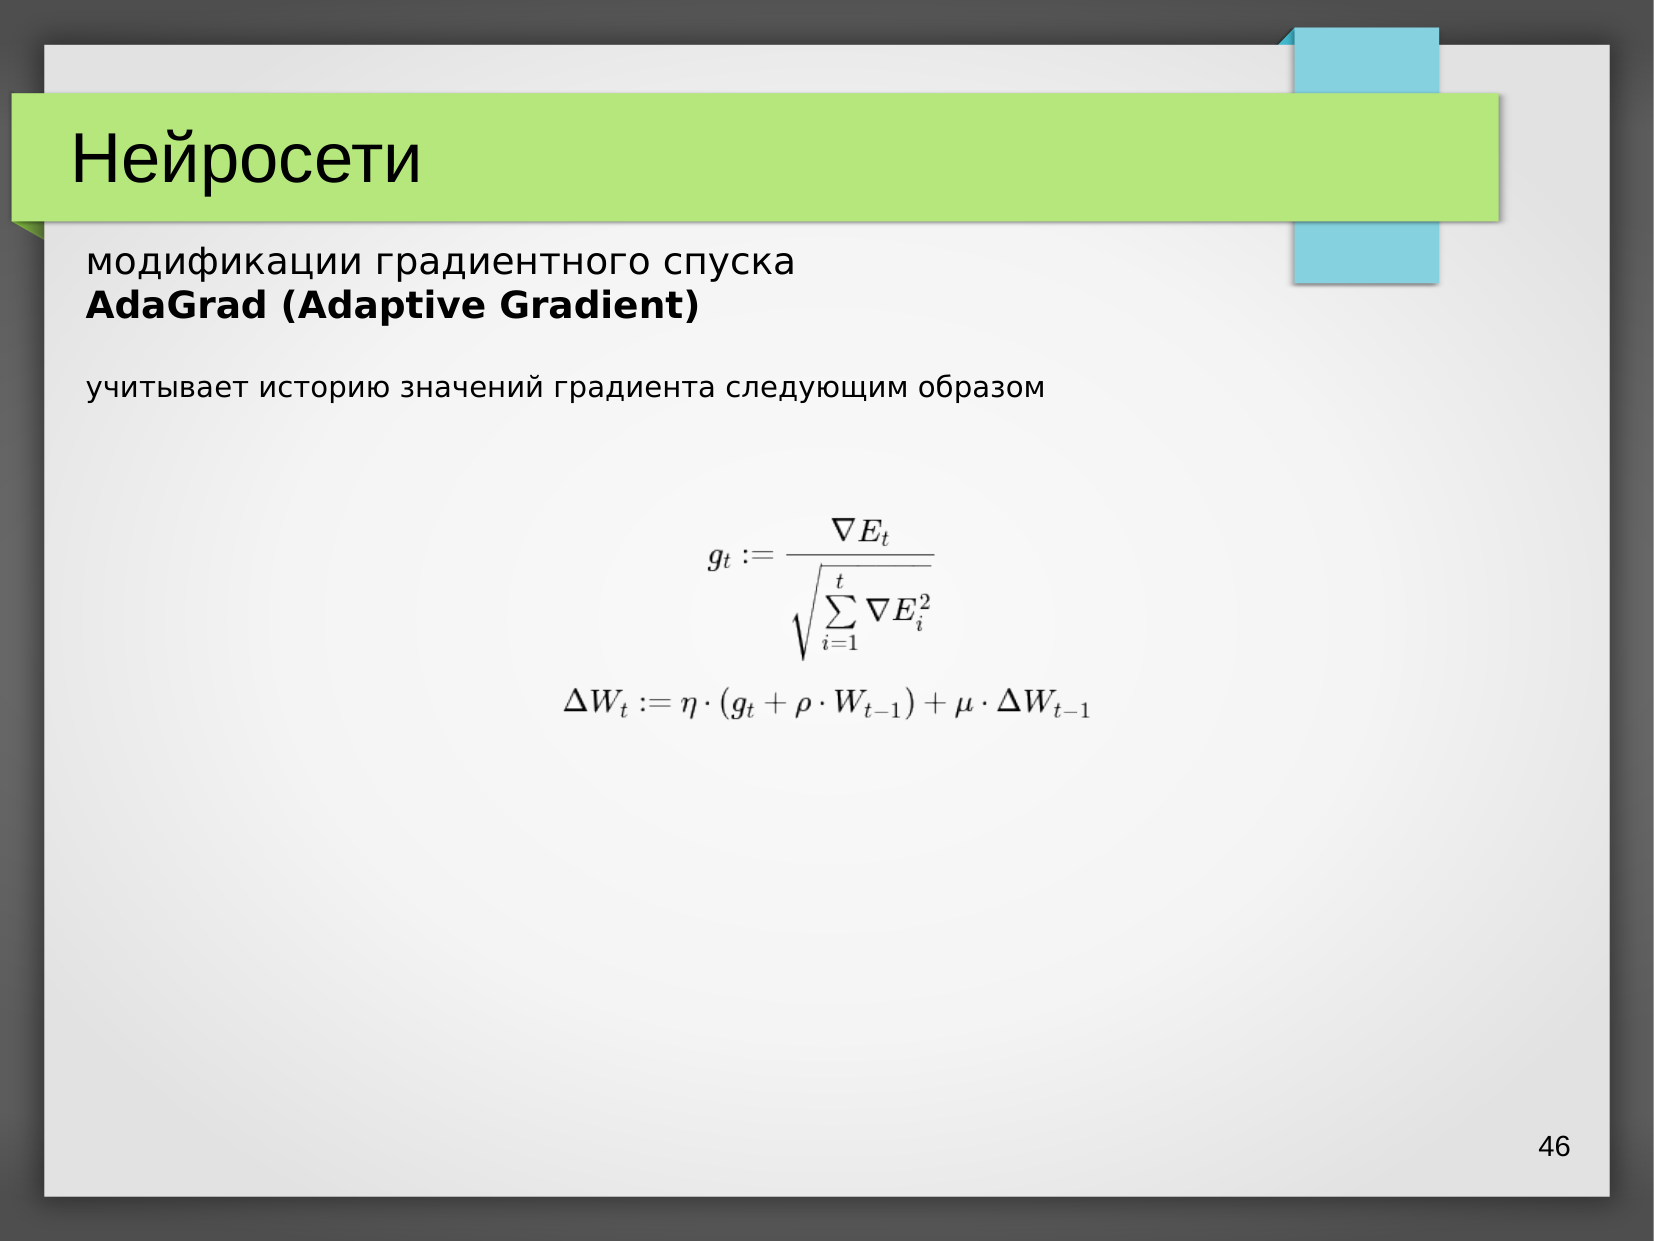

# Нейросети
модификации градиентного спуска
AdaGrad (Adaptive Gradient)
учитывает историю значений градиента следующим образом
46